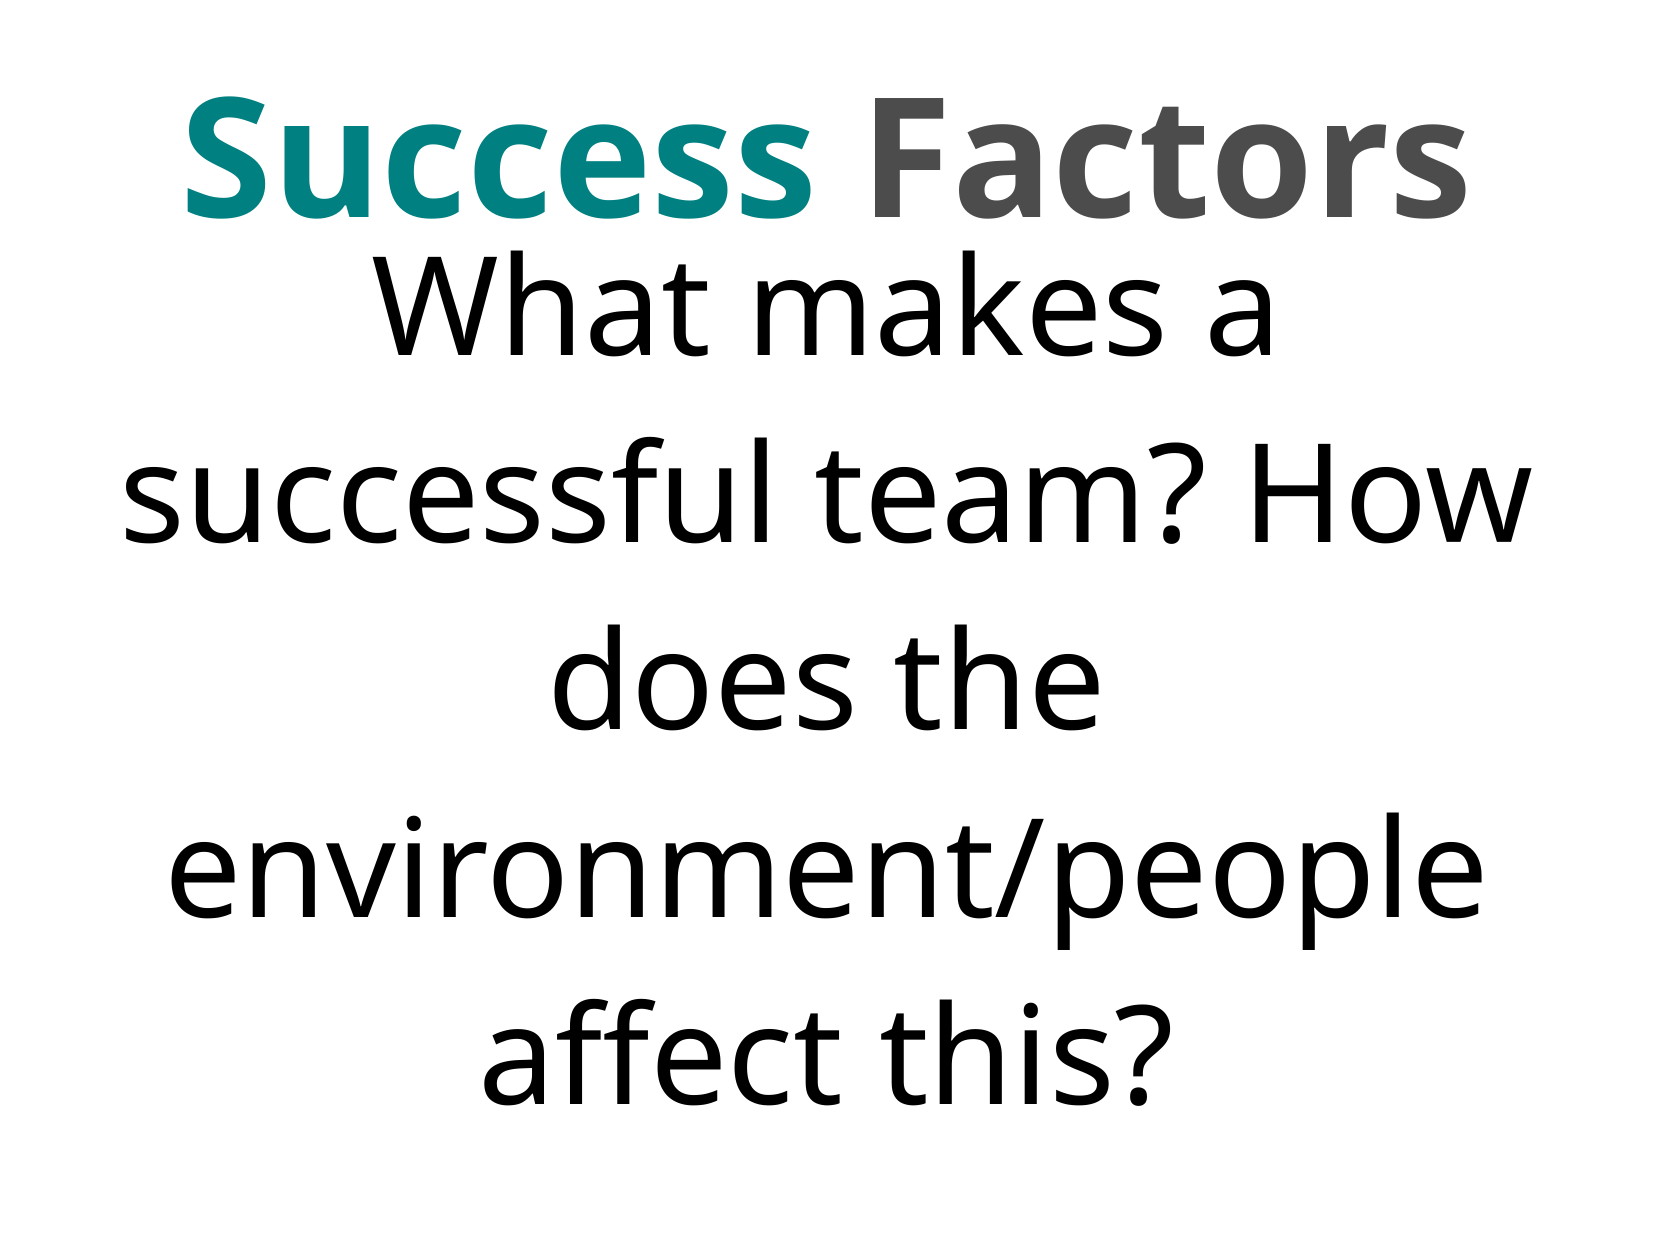

# Success Factors
What makes a successful team? How does the environment/people affect this?